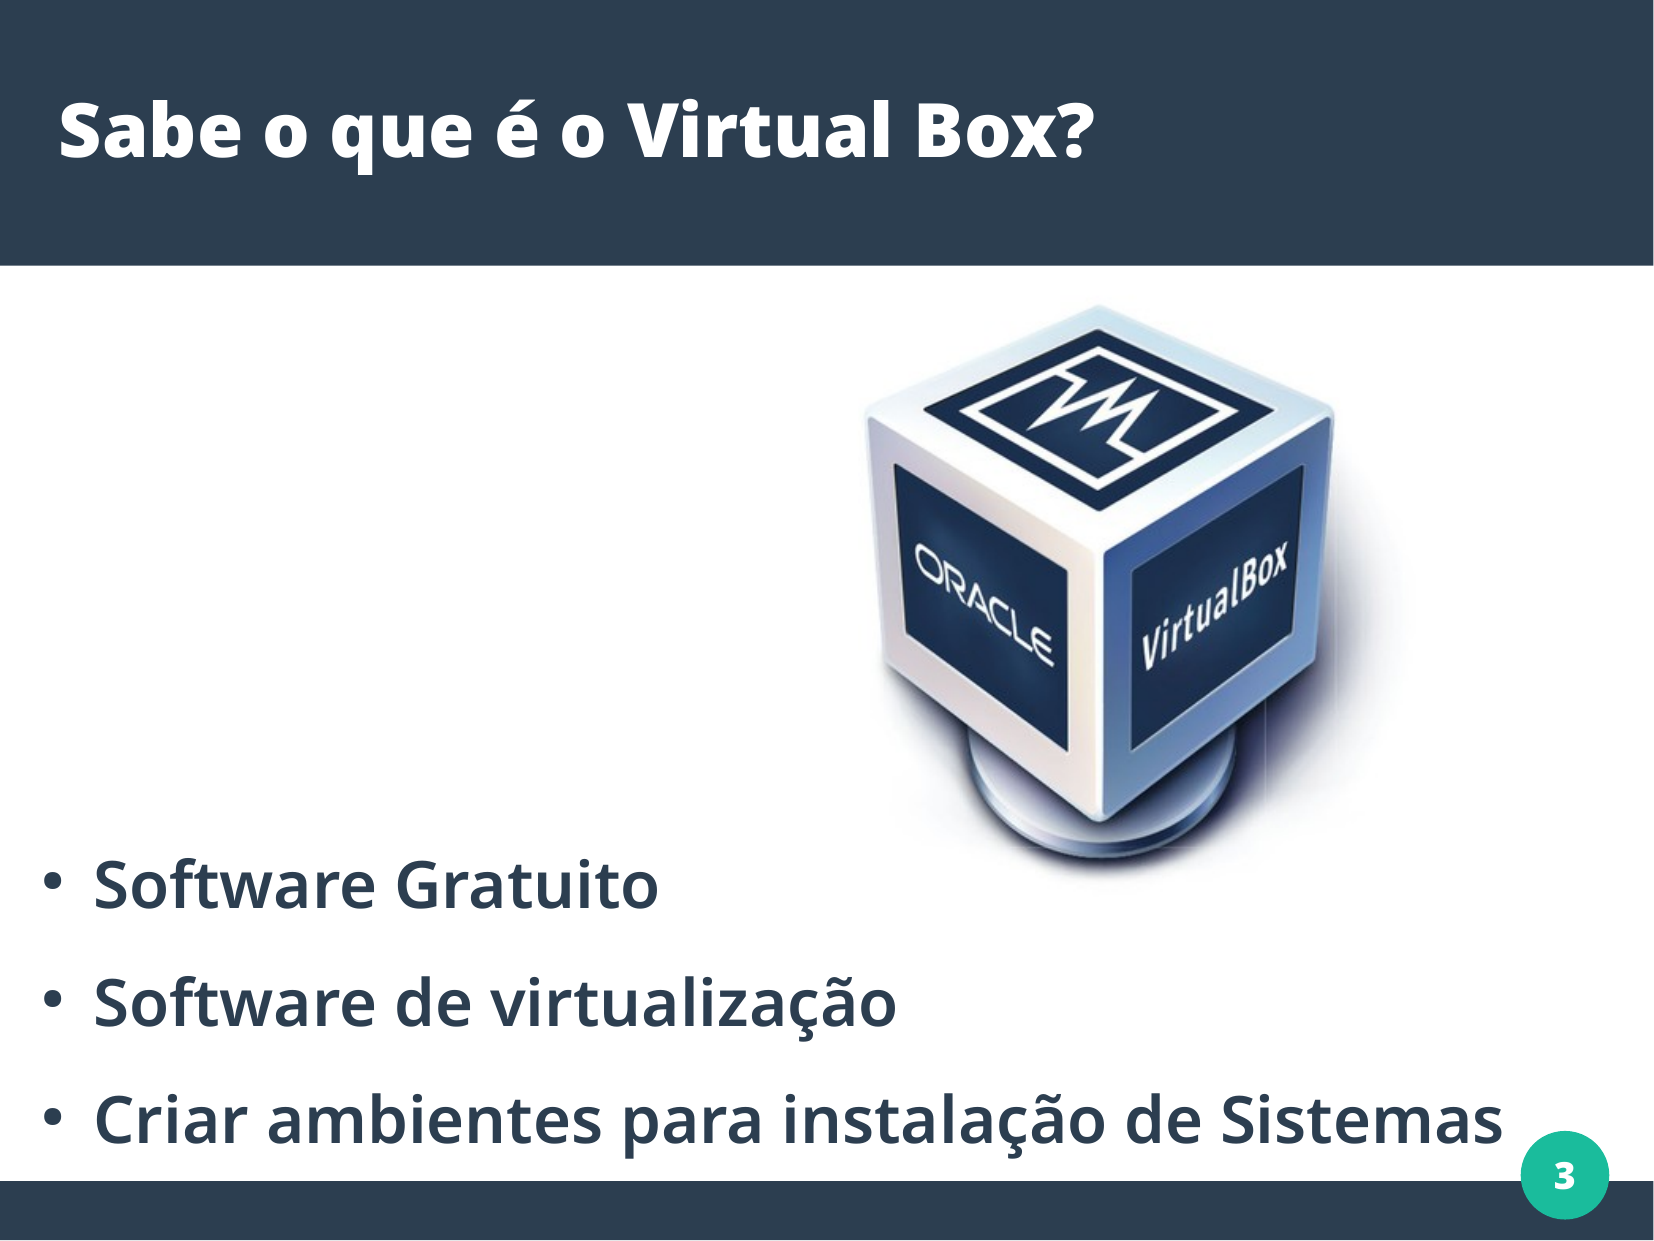

# Sabe o que é o Virtual Box?
Software Gratuito
Software de virtualização
Criar ambientes para instalação de Sistemas
3